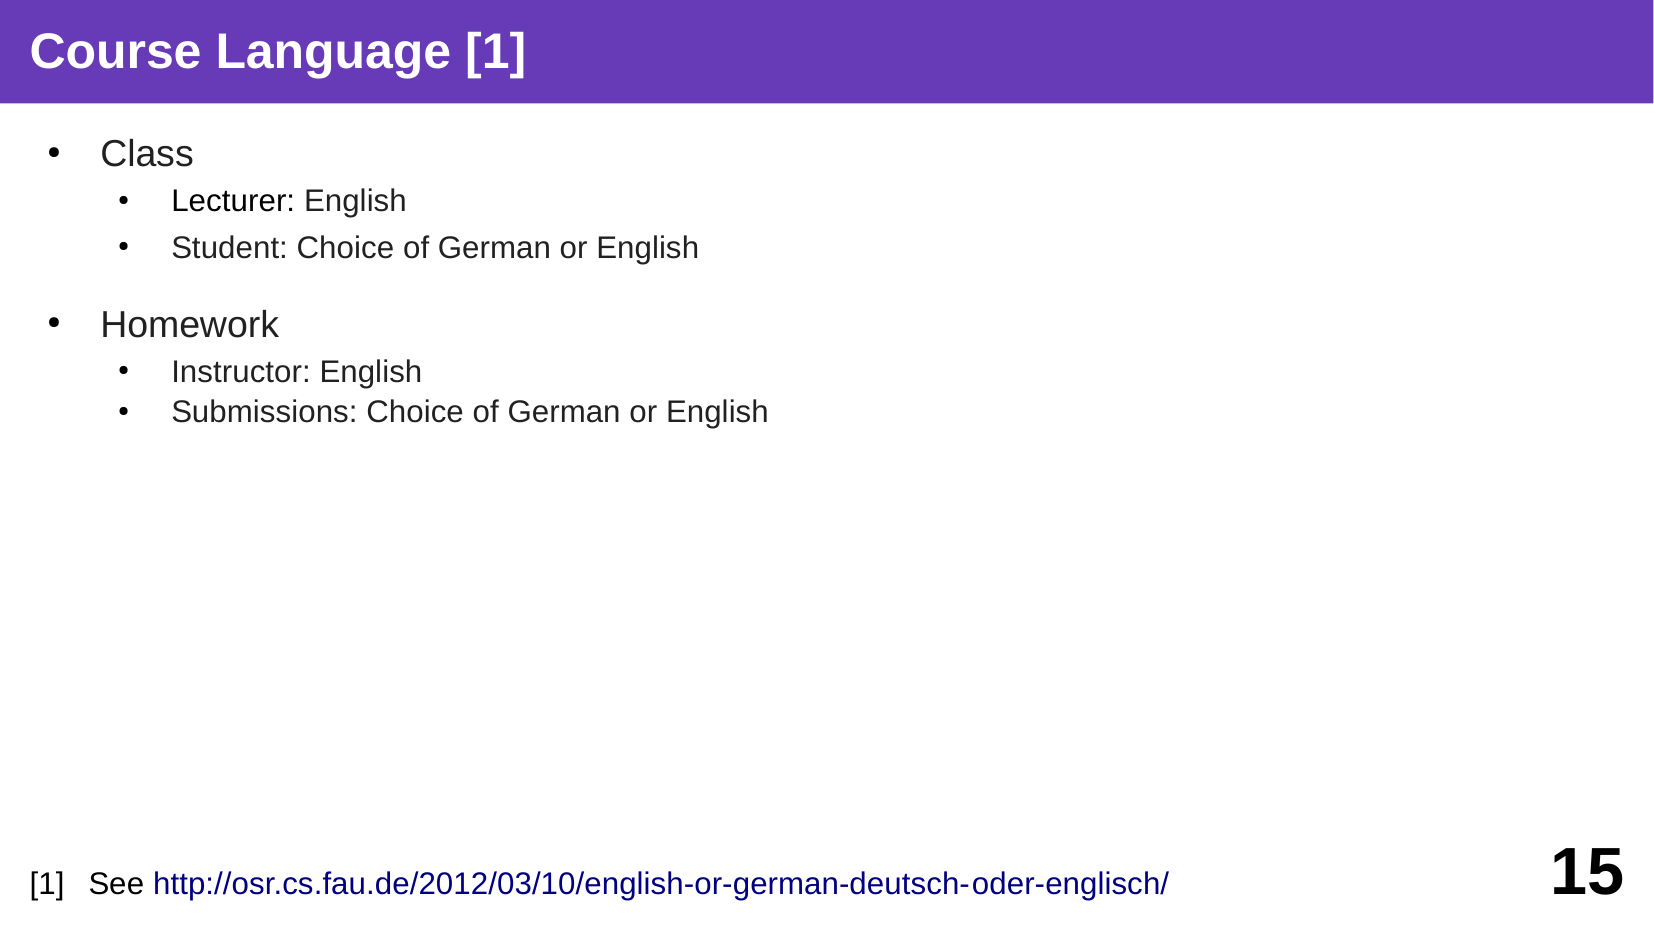

# Course Language [1]
Class
Lecturer: English
Student: Choice of German or English
Homework
Instructor: English
Submissions: Choice of German or English
[1]	See http://osr.cs.fau.de/2012/03/10/english-or-german-deutsch-oder-englisch/
Commercial Open Source Startups
15
© 2020 Dirk Riehle - Some Rights Reserved